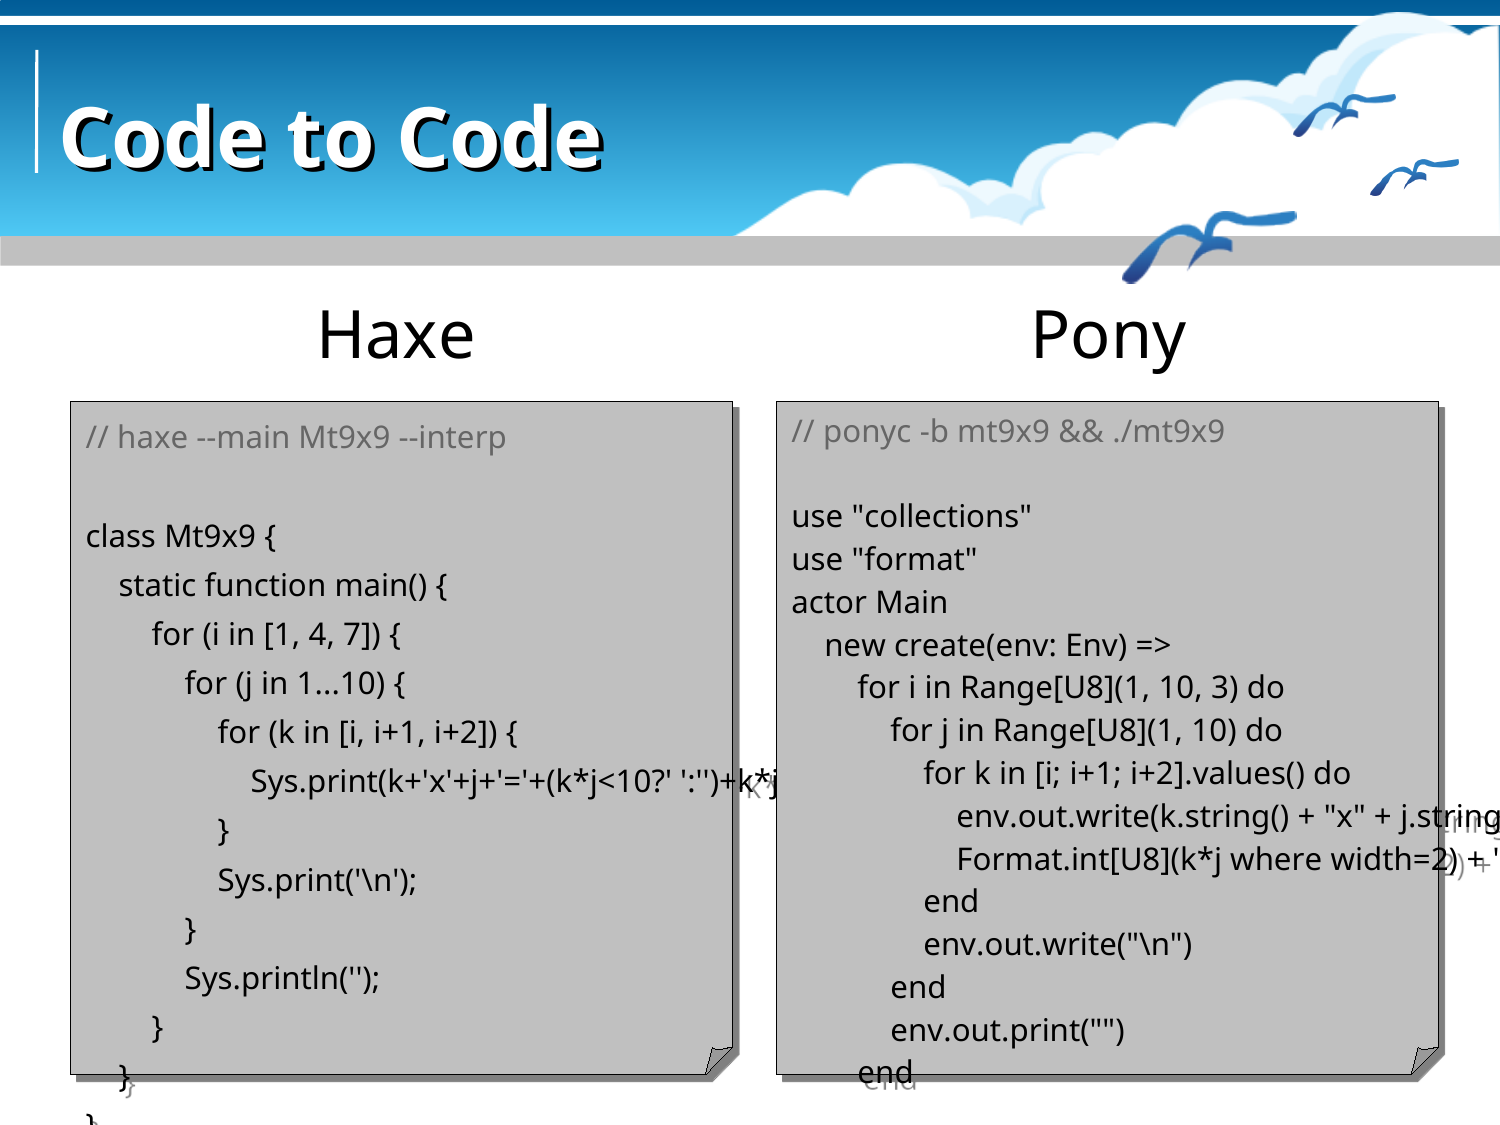

# Code to Code
Pony
Haxe
// haxe --main Mt9x9 --interp
class Mt9x9 {
 static function main() {
 for (i in [1, 4, 7]) {
 for (j in 1...10) {
 for (k in [i, i+1, i+2]) {
 Sys.print(k+'x'+j+'='+(k*j<10?' ':'')+k*j+'\t');
 }
 Sys.print('\n');
 }
 Sys.println('');
 }
 }
}
// ponyc -b mt9x9 && ./mt9x9
use "collections"
use "format"
actor Main
 new create(env: Env) =>
 for i in Range[U8](1, 10, 3) do
 for j in Range[U8](1, 10) do
 for k in [i; i+1; i+2].values() do
 env.out.write(k.string() + "x" + j.string() + "=" +
 Format.int[U8](k*j where width=2) + "\t")
 end
 env.out.write("\n")
 end
 env.out.print("")
 end